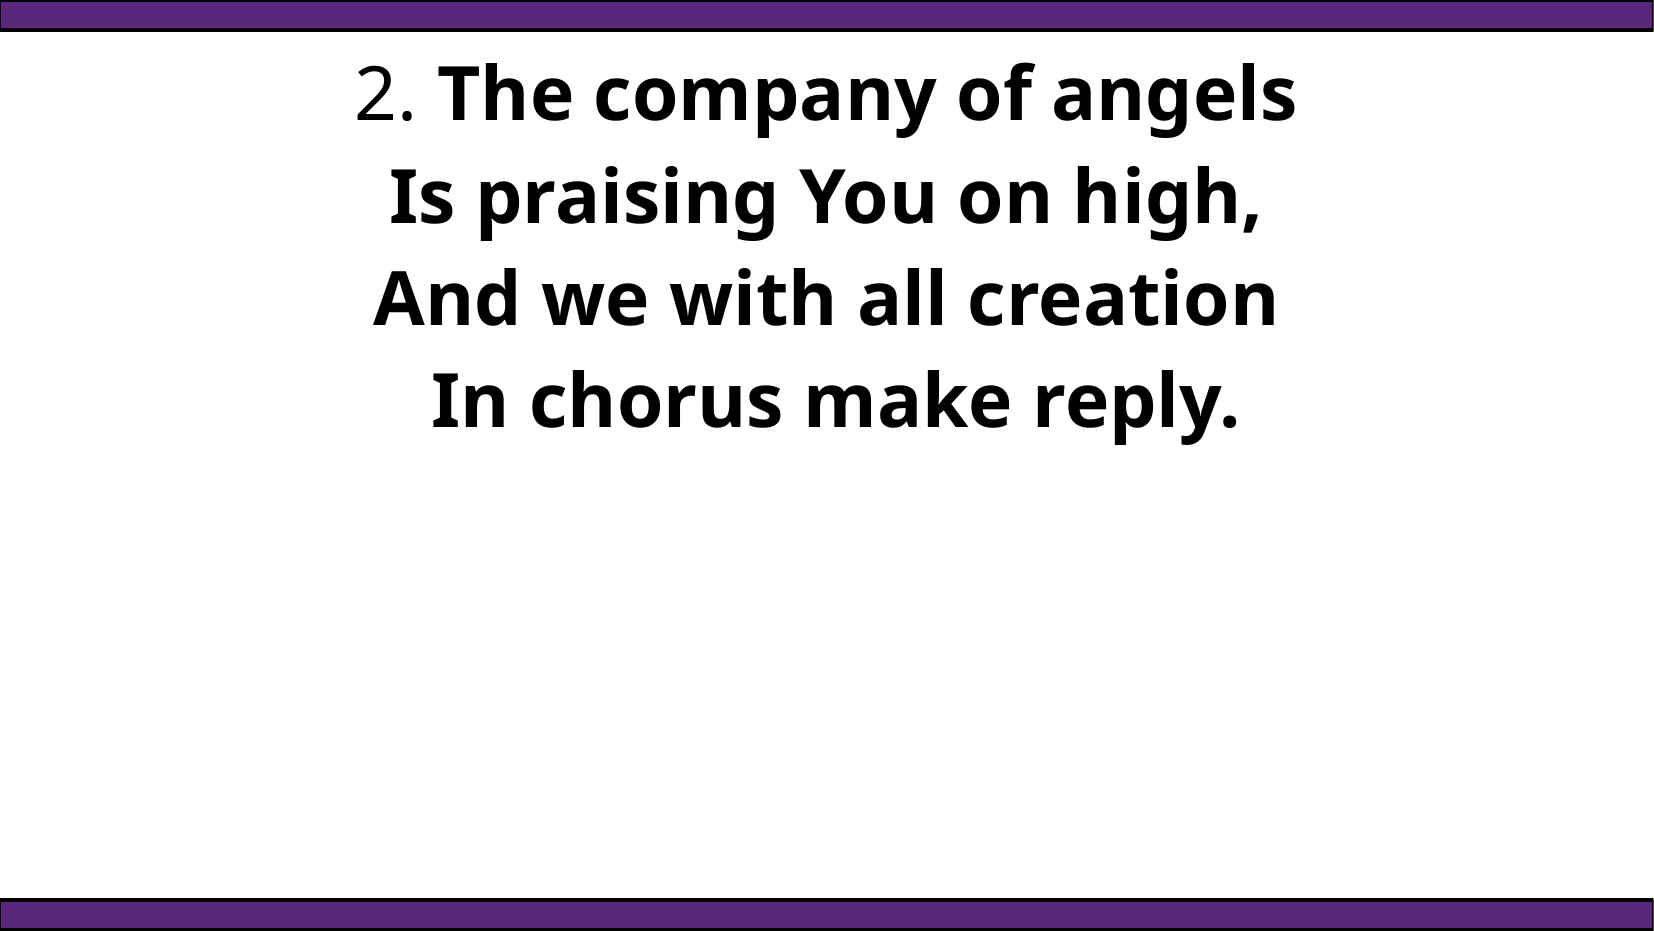

2. The company of angels
Is praising You on high,
And we with all creation
In chorus make reply.